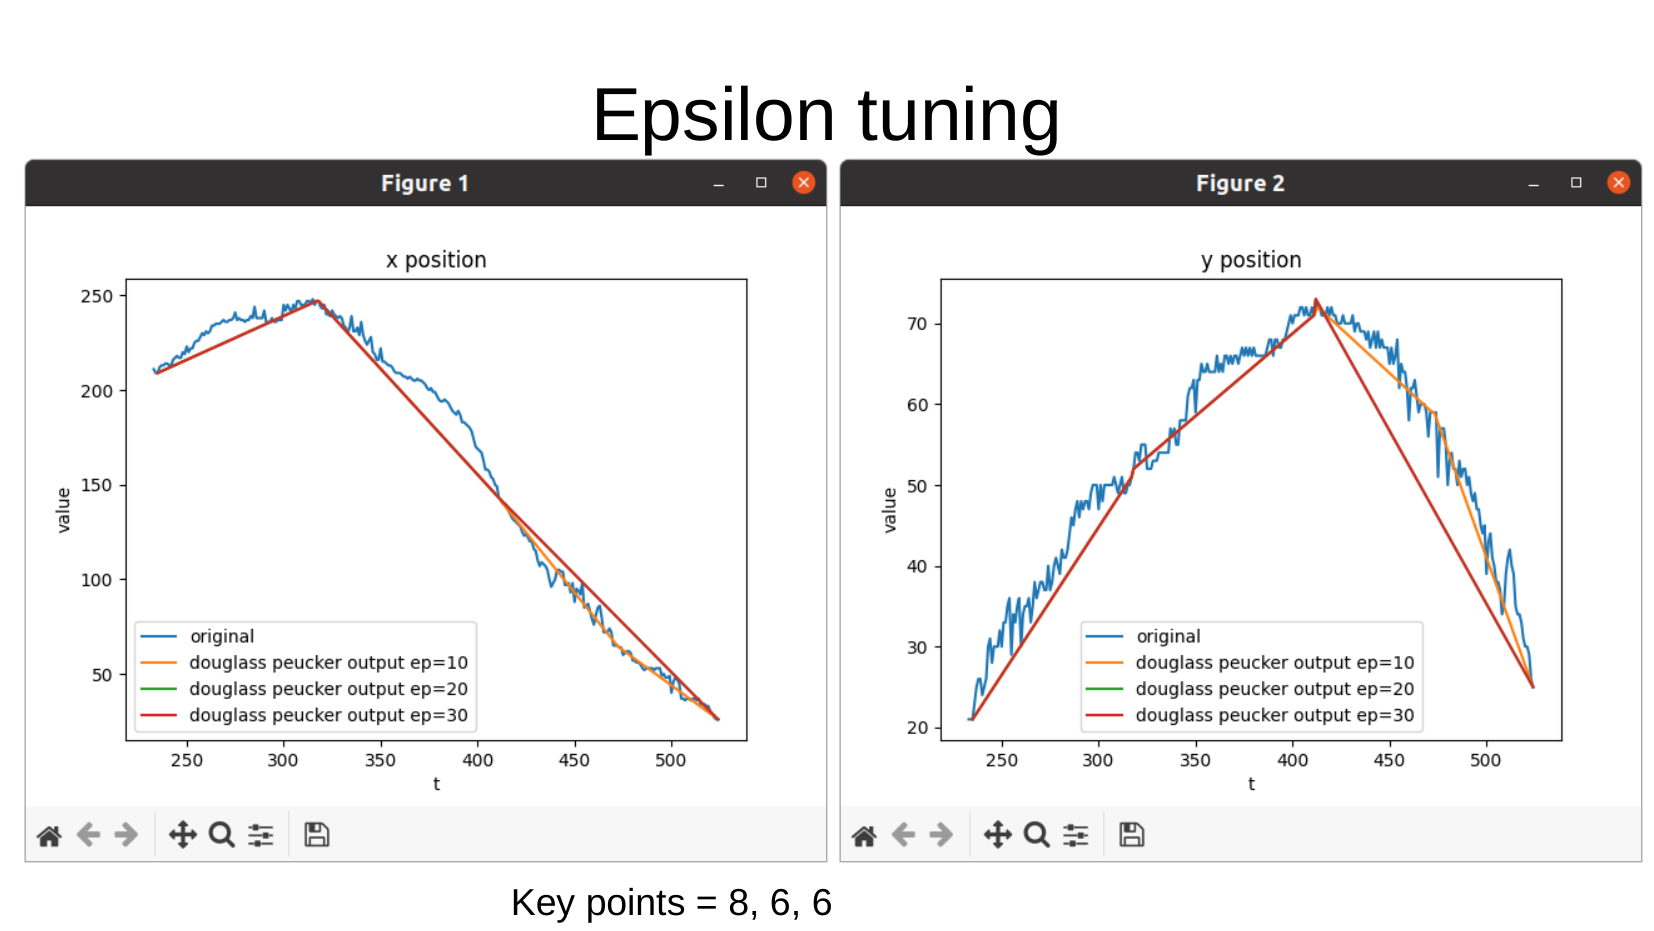

# Epsilon tuning
Key points = 8, 6, 6